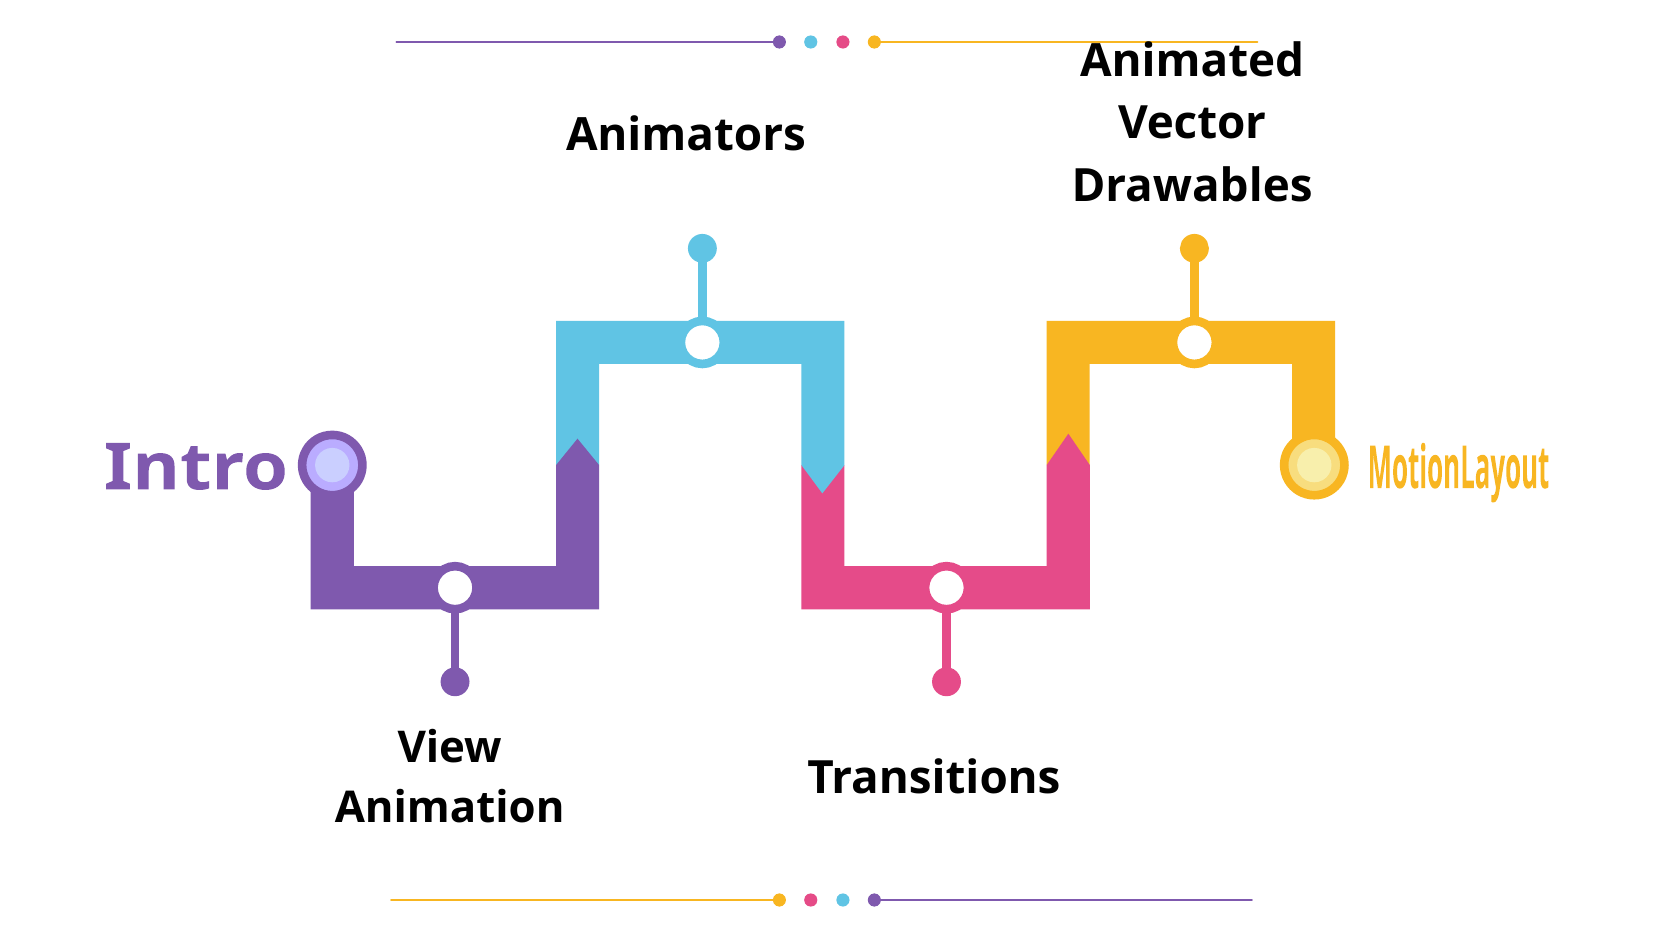

Animated Vector Drawables
Animators
Intro
MotionLayout
# View Animation
Transitions